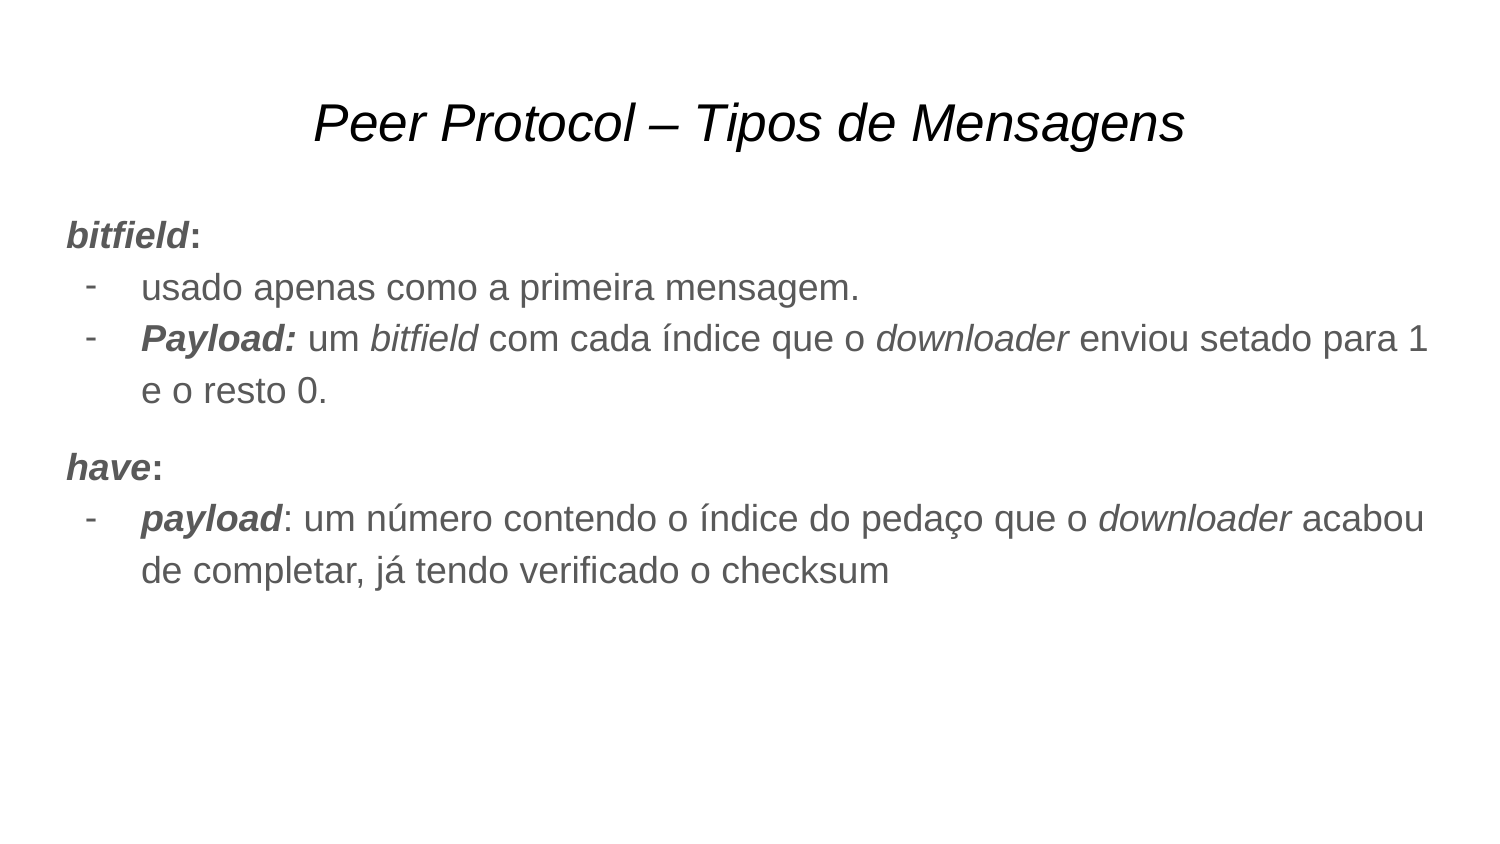

Peer Protocol – Tipos de Mensagens
# bitfield:
usado apenas como a primeira mensagem.
Payload: um bitfield com cada índice que o downloader enviou setado para 1 e o resto 0.
have:
payload: um número contendo o índice do pedaço que o downloader acabou de completar, já tendo verificado o checksum